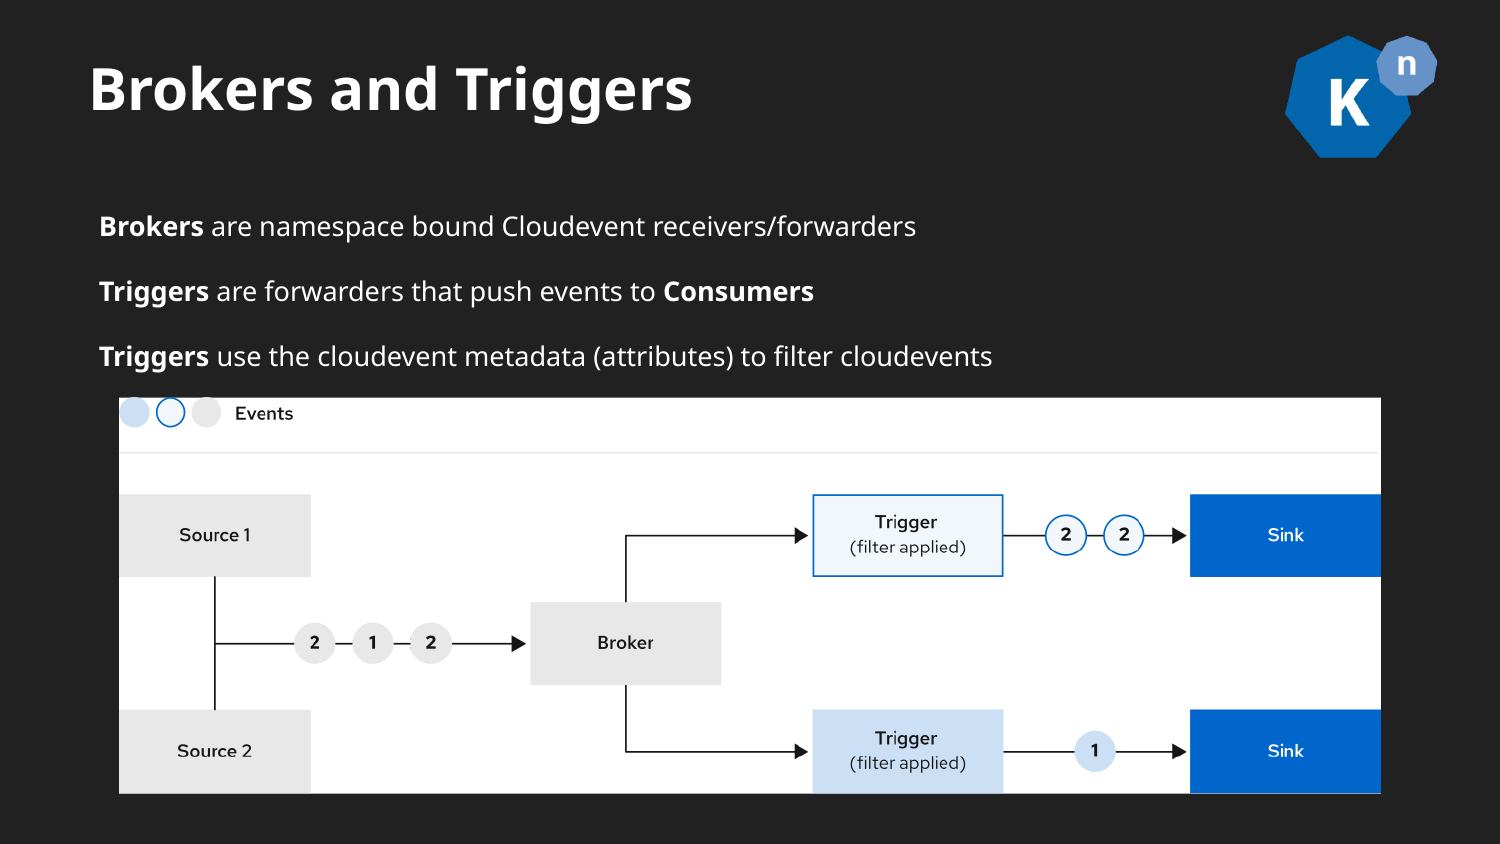

Brokers and Triggers
Brokers are namespace bound Cloudevent receivers/forwarders
Triggers are forwarders that push events to Consumers
Triggers use the cloudevent metadata (attributes) to filter cloudevents